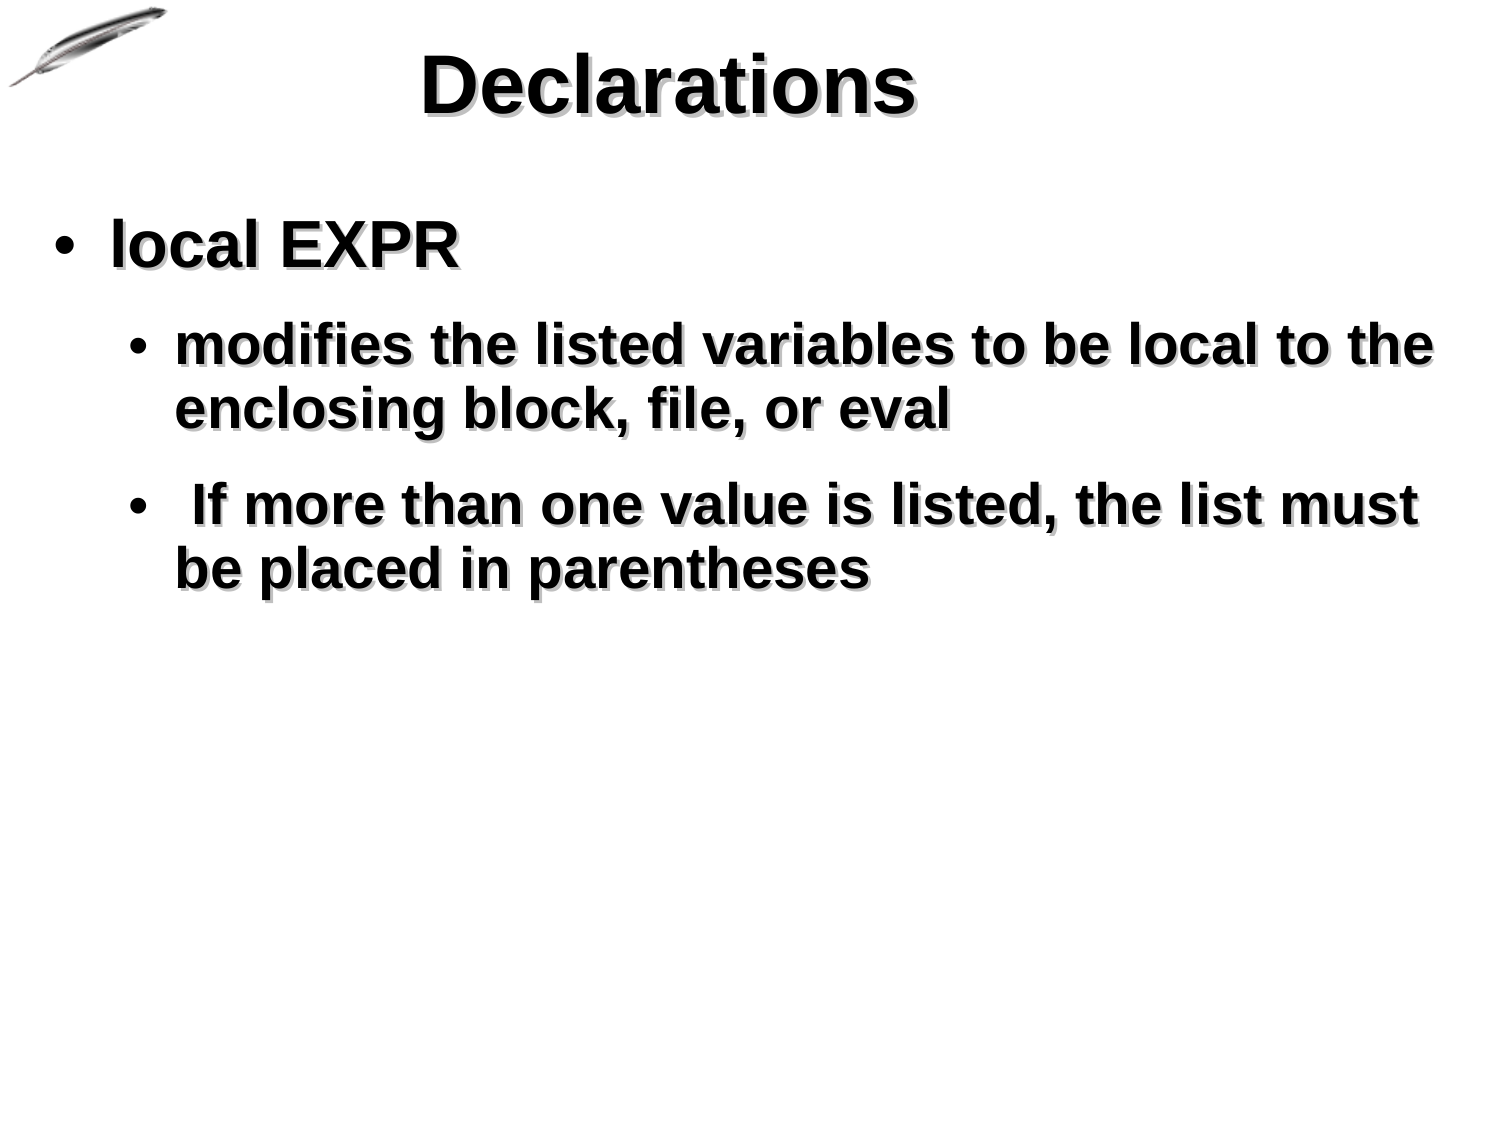

# Declarations
local EXPR
modifies the listed variables to be local to the enclosing block, file, or eval
 If more than one value is listed, the list must be placed in parentheses